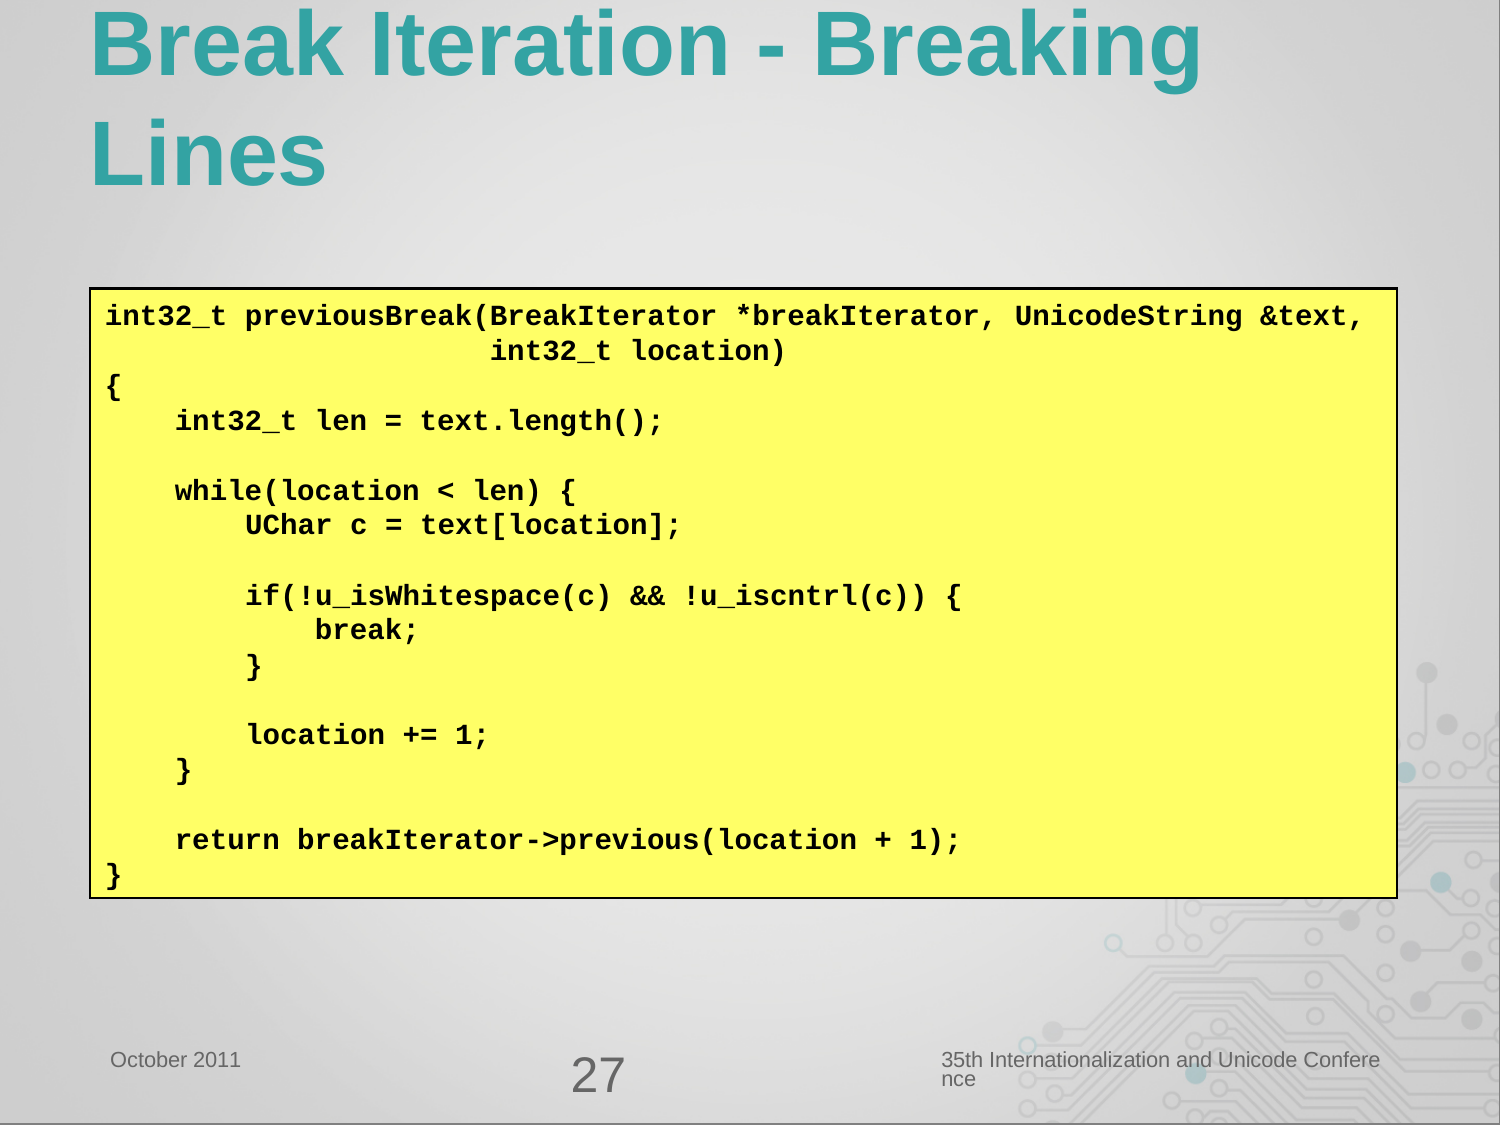

# Break Iteration - Breaking Lines
int32_t previousBreak(BreakIterator *breakIterator, UnicodeString &text,
 int32_t location)
{
 int32_t len = text.length();
 while(location < len) {
 UChar c = text[location];
 if(!u_isWhitespace(c) && !u_iscntrl(c)) {
 break;
 }
 location += 1;
 }
 return breakIterator->previous(location + 1);
}
October 2011
27
35th Internationalization and Unicode Conference